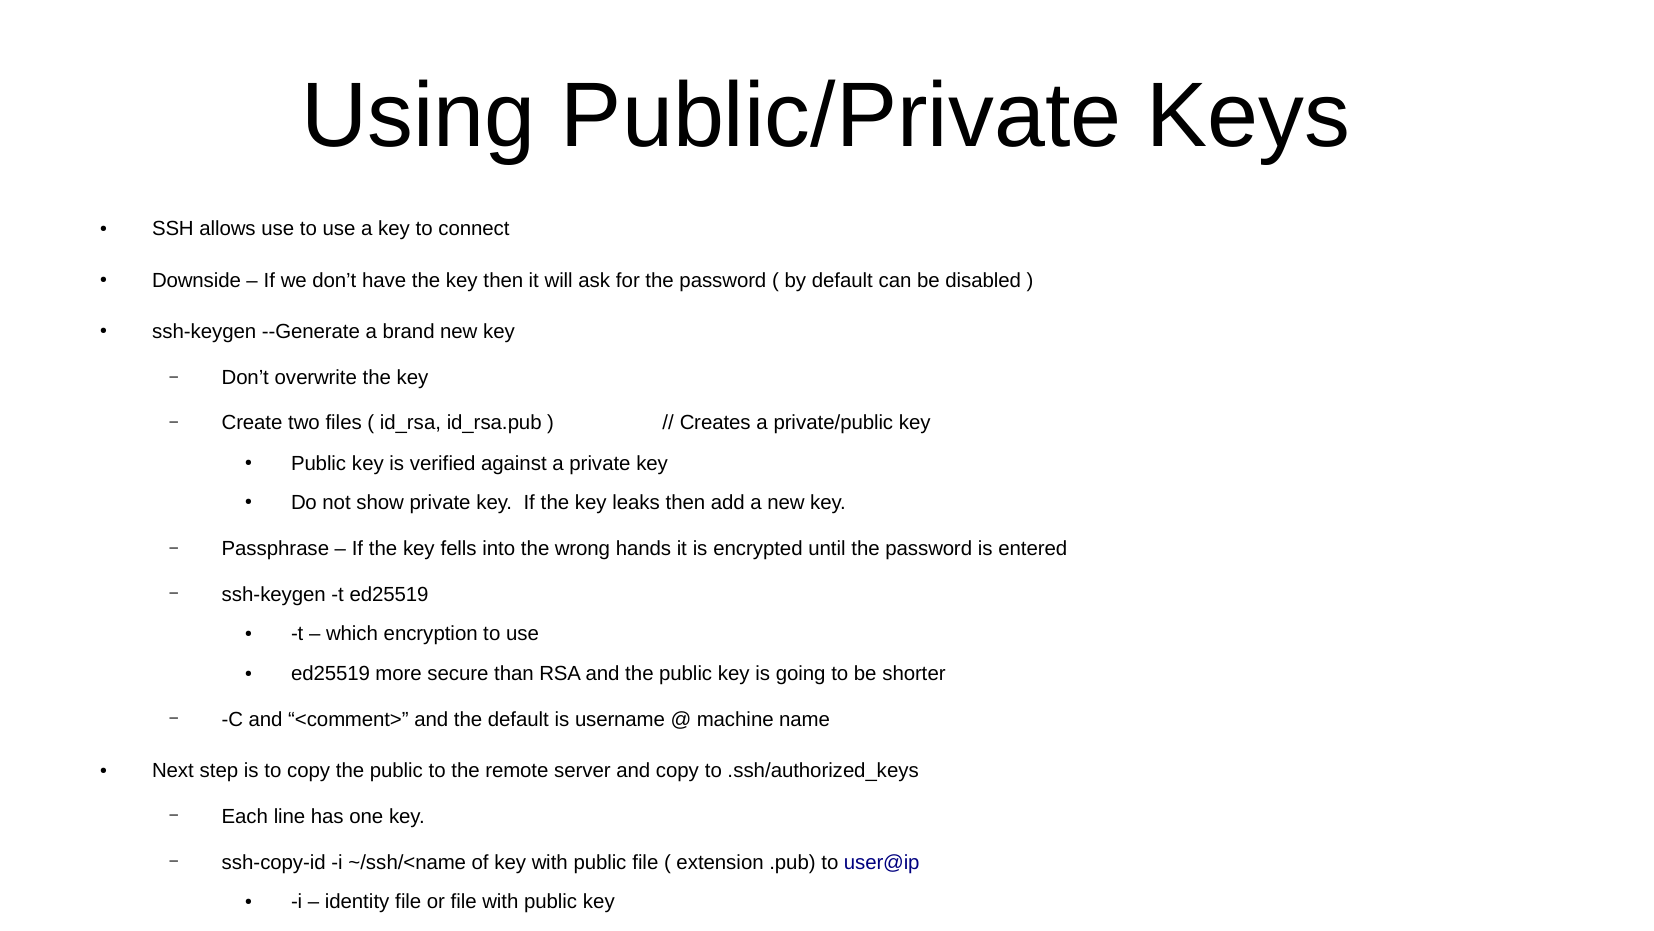

# Using Public/Private Keys
SSH allows use to use a key to connect
Downside – If we don’t have the key then it will ask for the password ( by default can be disabled )
ssh-keygen --Generate a brand new key
Don’t overwrite the key
Create two files ( id_rsa, id_rsa.pub ) 		// Creates a private/public key
Public key is verified against a private key
Do not show private key. If the key leaks then add a new key.
Passphrase – If the key fells into the wrong hands it is encrypted until the password is entered
ssh-keygen -t ed25519
-t – which encryption to use
ed25519 more secure than RSA and the public key is going to be shorter
-C and “<comment>” and the default is username @ machine name
Next step is to copy the public to the remote server and copy to .ssh/authorized_keys
Each line has one key.
ssh-copy-id -i ~/ssh/<name of key with public file ( extension .pub) to user@ip
-i – identity file or file with public key